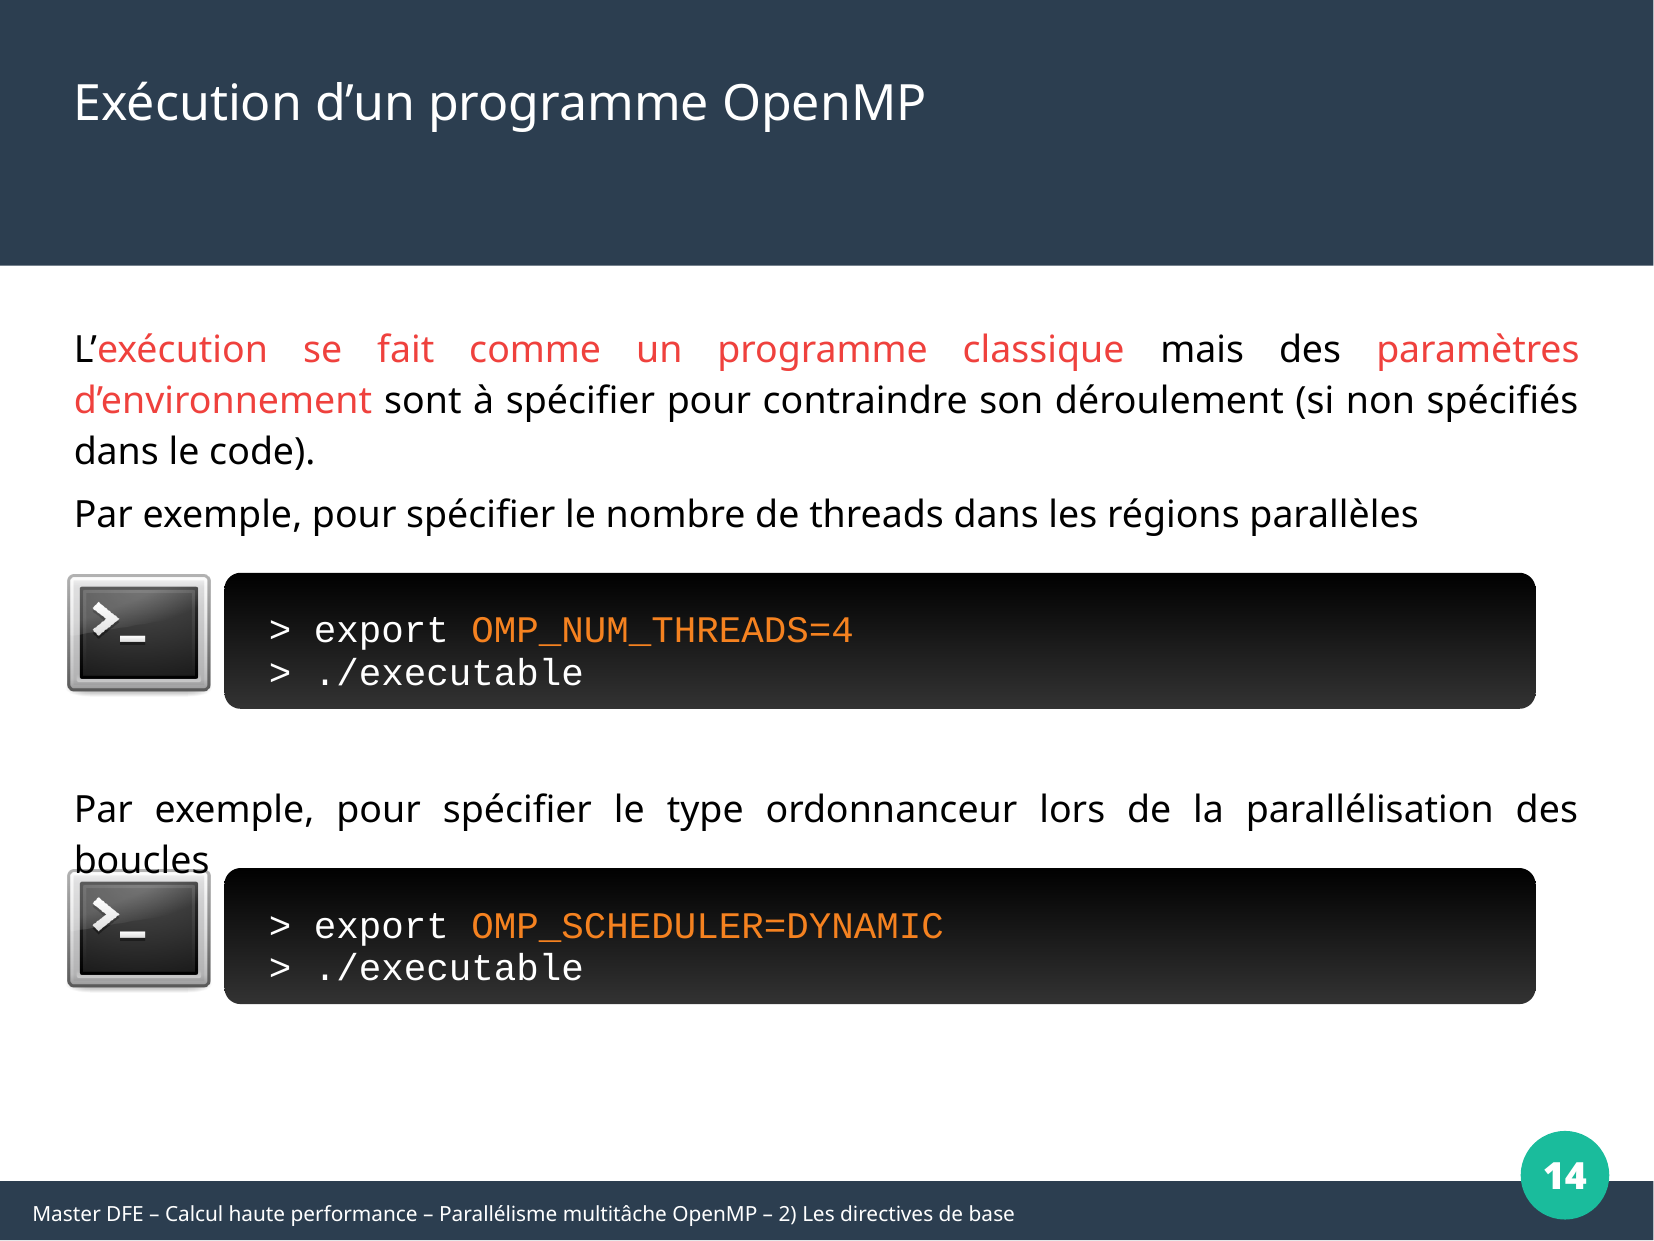

Exécution d’un programme OpenMP
L’exécution se fait comme un programme classique mais des paramètres d’environnement sont à spécifier pour contraindre son déroulement (si non spécifiés dans le code).
Par exemple, pour spécifier le nombre de threads dans les régions parallèles
> export OMP_NUM_THREADS=4
> ./executable
Par exemple, pour spécifier le type ordonnanceur lors de la parallélisation des boucles
> export OMP_SCHEDULER=DYNAMIC
> ./executable
14
Master DFE – Calcul haute performance – Parallélisme multitâche OpenMP – 2) Les directives de base